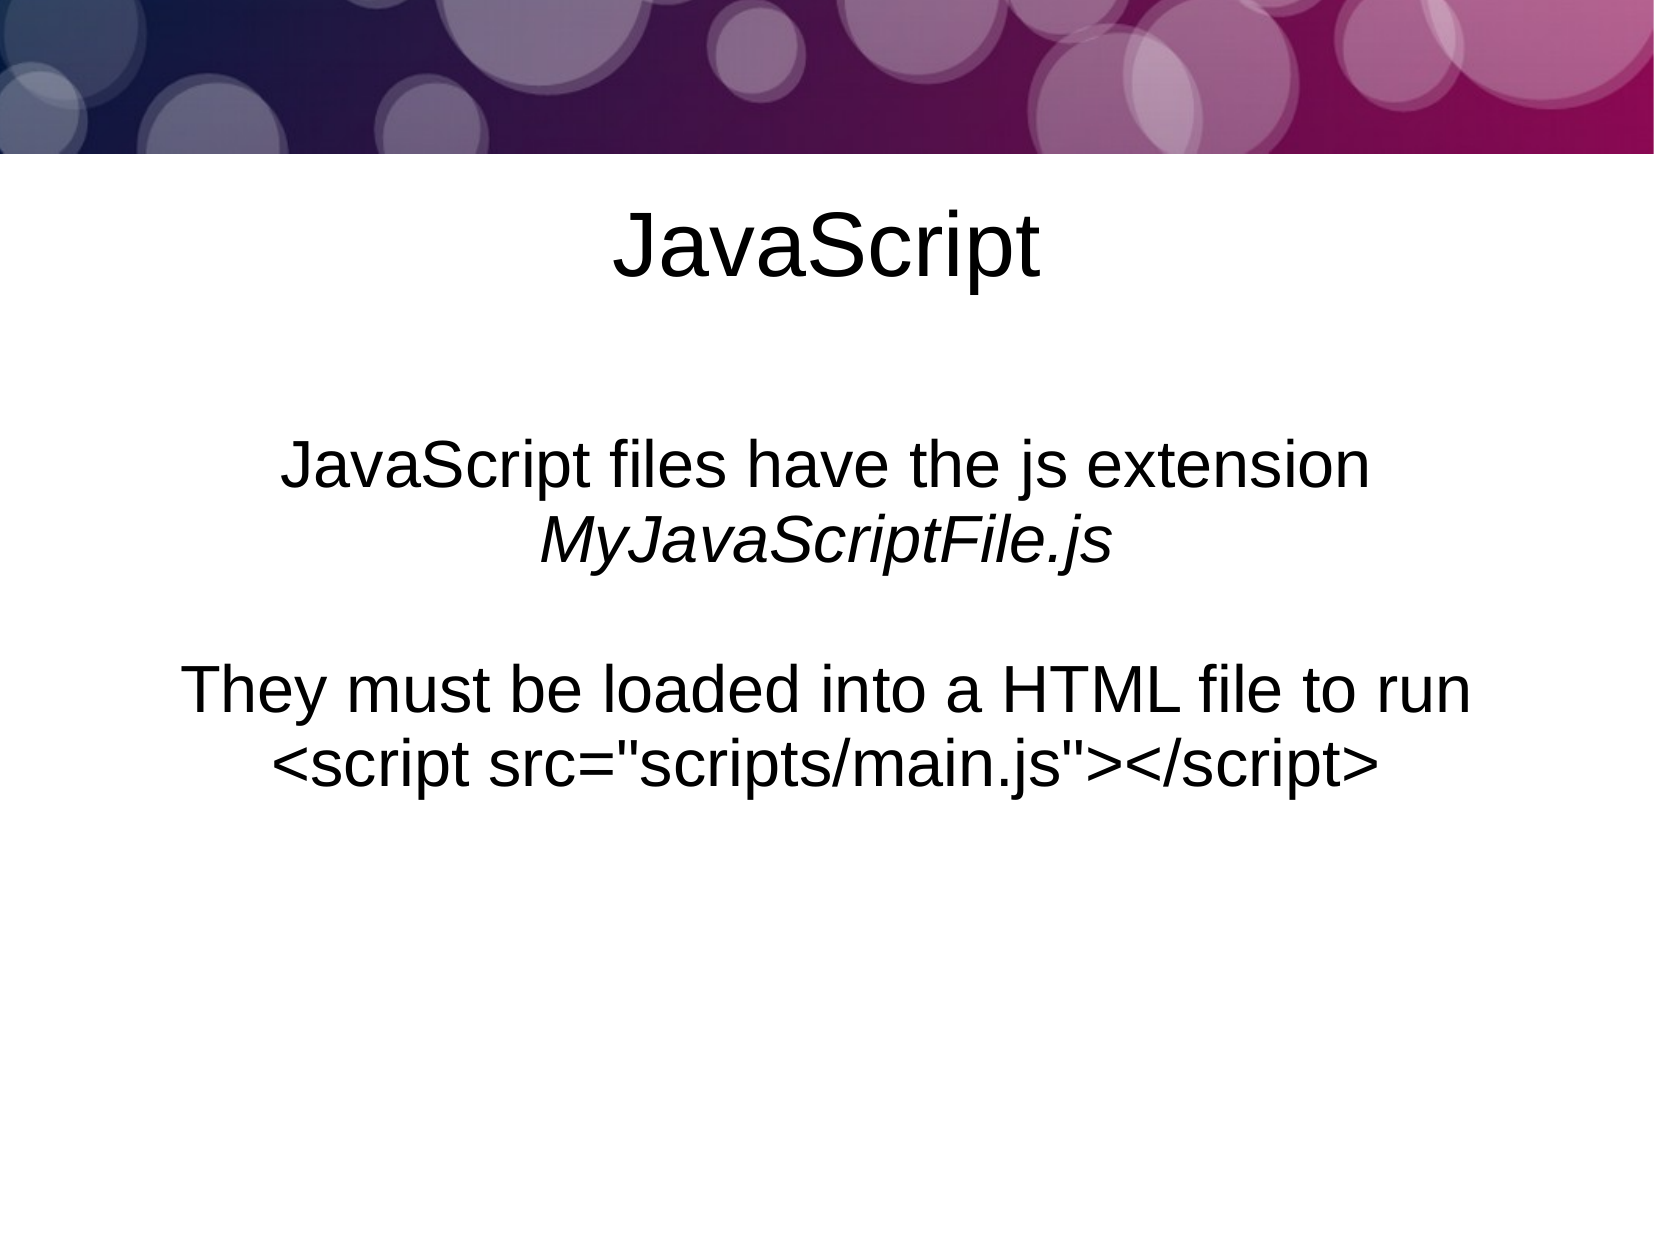

# JavaScript
JavaScript files have the js extension
MyJavaScriptFile.js
They must be loaded into a HTML file to run
<script src="scripts/main.js"></script>